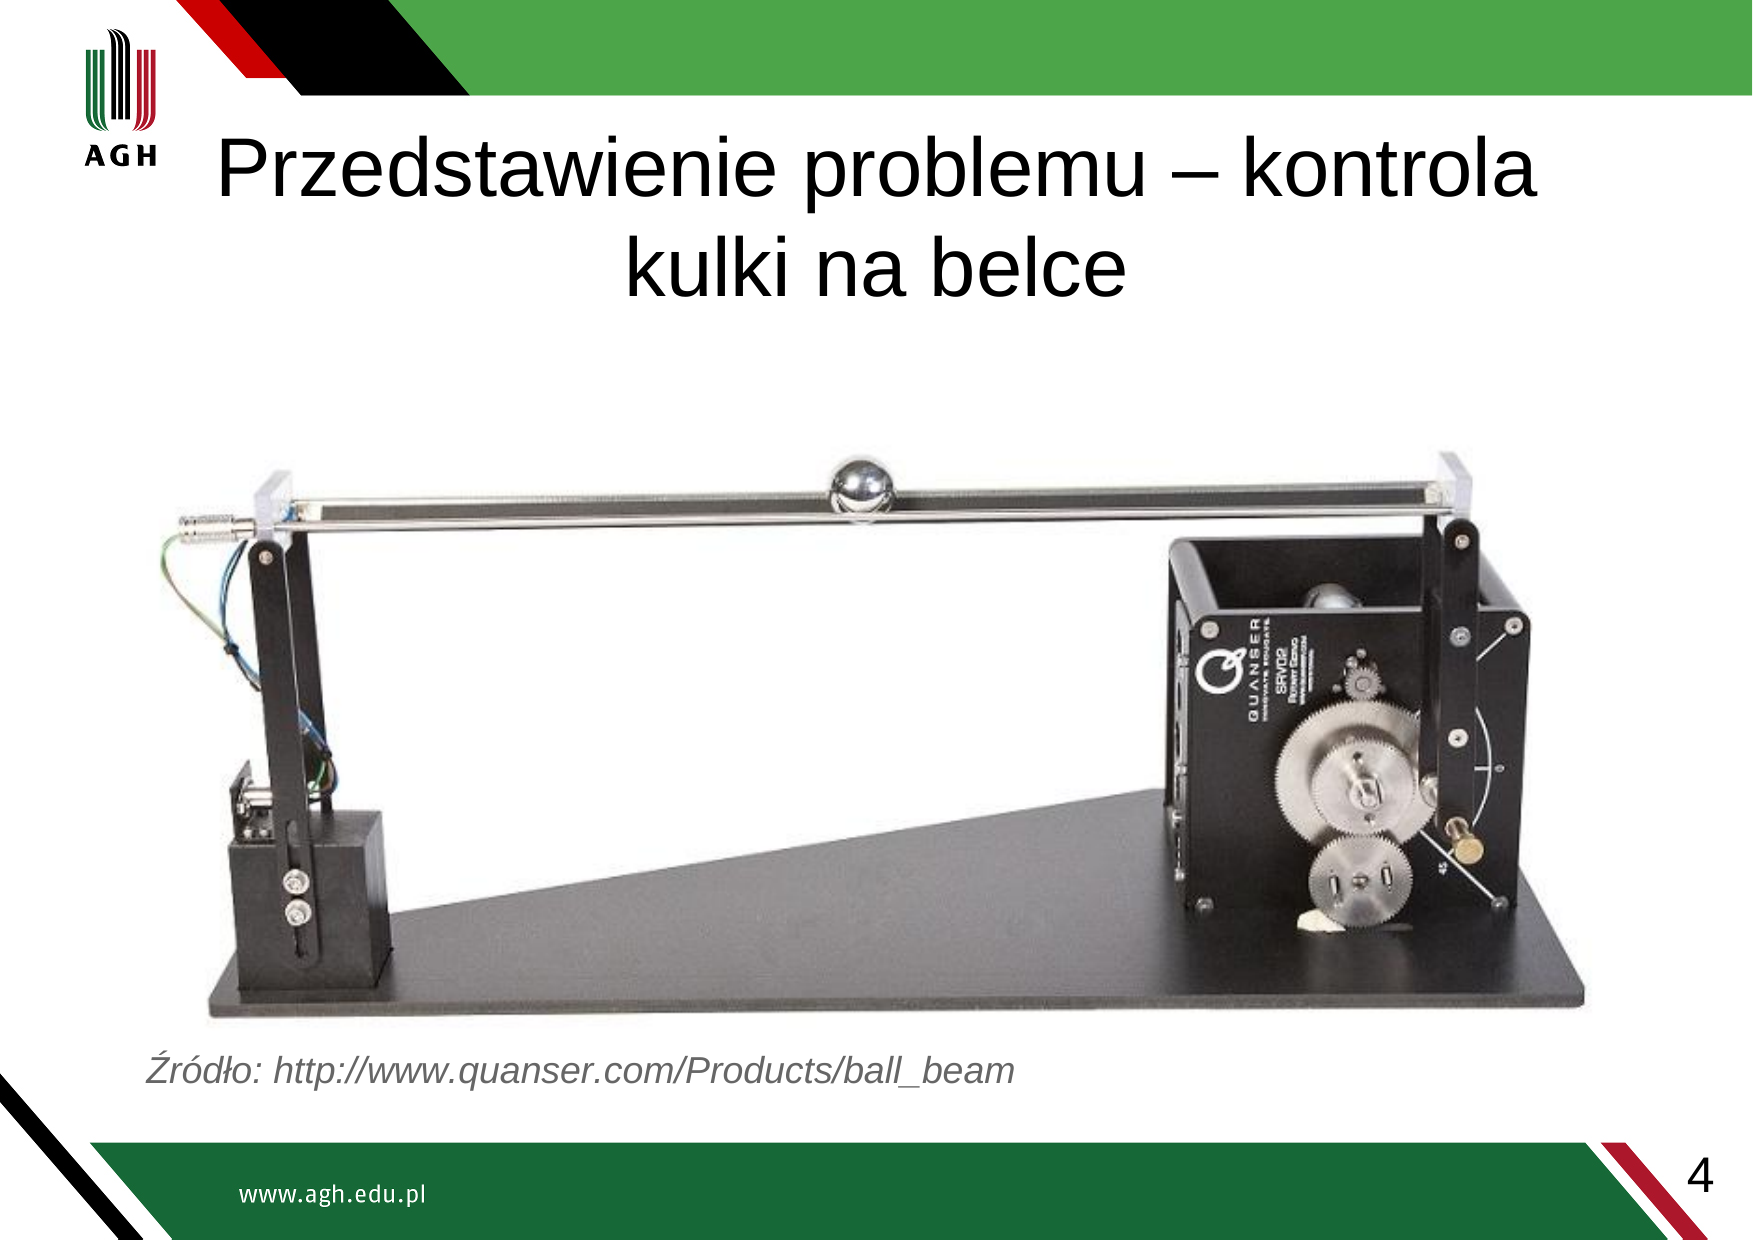

# Przedstawienie problemu – kontrola kulki na belce
Źródło: http://www.quanser.com/Products/ball_beam
4